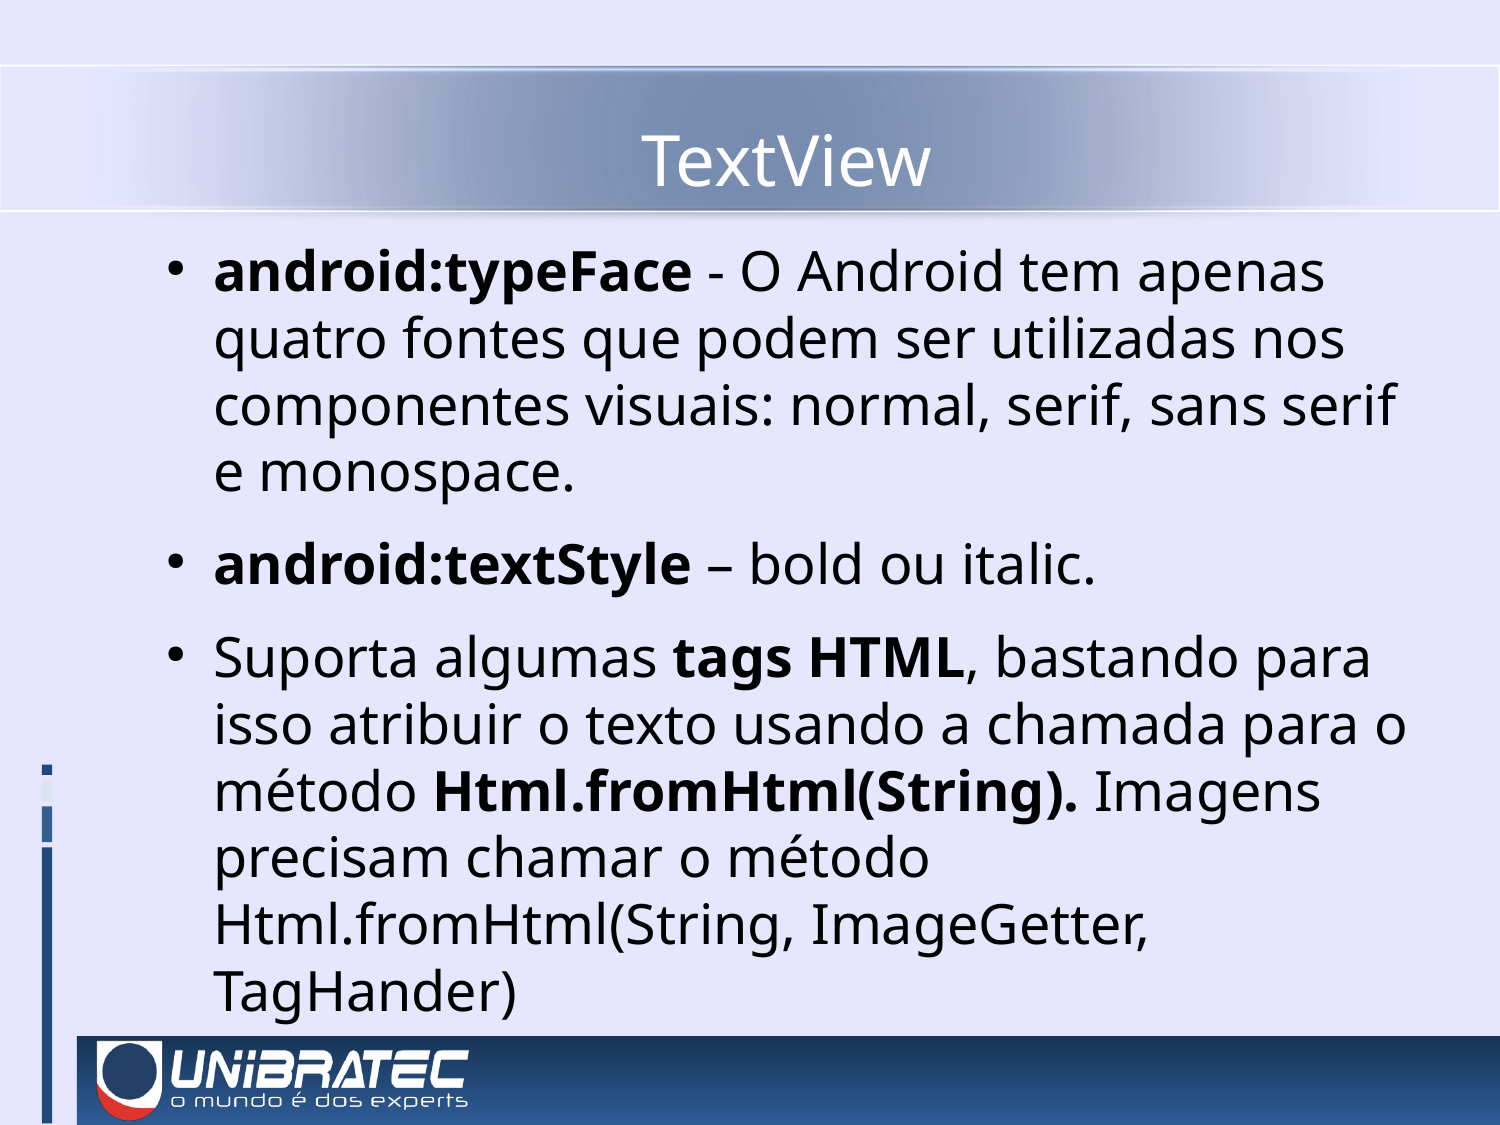

# TextView
android:typeFace - O Android tem apenas quatro fontes que podem ser utilizadas nos componentes visuais: normal, serif, sans serif e monospace.
android:textStyle – bold ou italic.
Suporta algumas tags HTML, bastando para isso atribuir o texto usando a chamada para o método Html.fromHtml(String). Imagens precisam chamar o método Html.fromHtml(String, ImageGetter, TagHander)